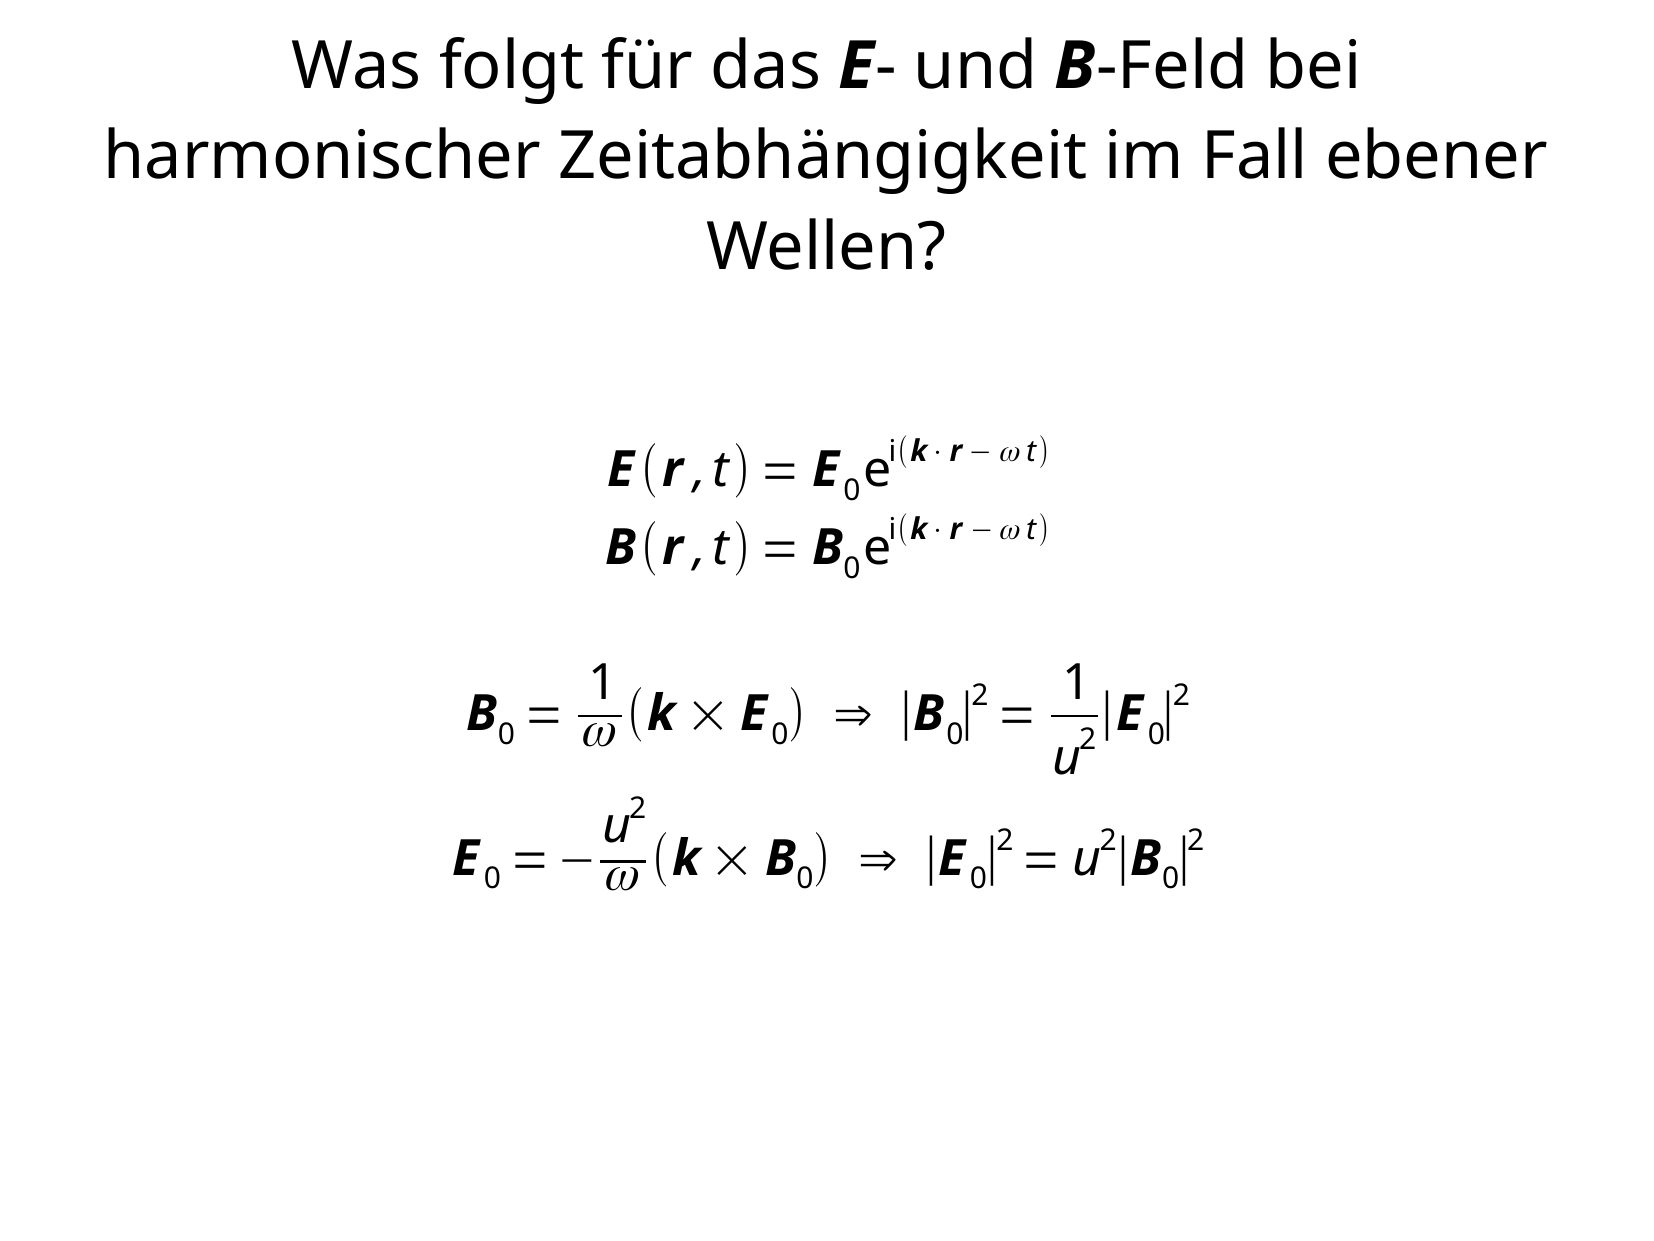

# Was folgt für das E- und B-Feld bei harmonischer Zeitabhängigkeit im Fall ebener Wellen?